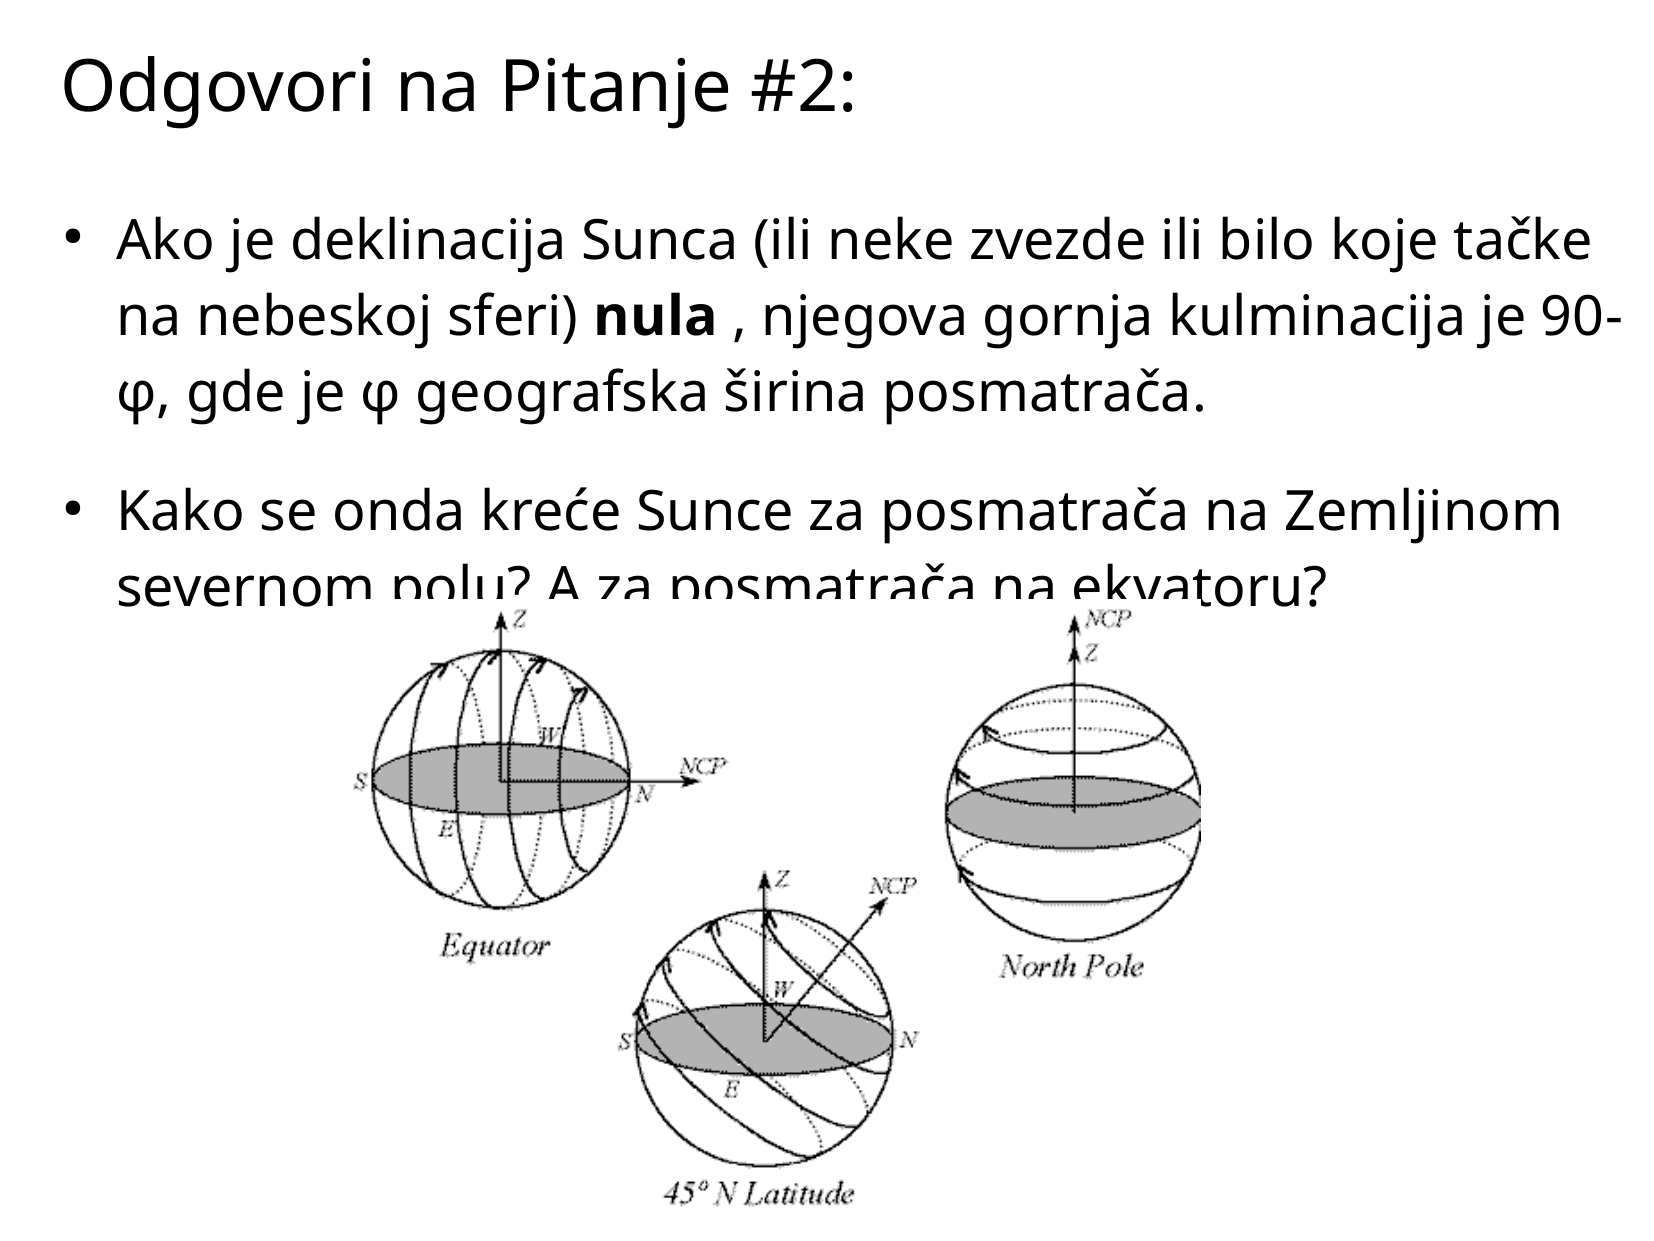

# Odgovori na Pitanje #2:
Ako je deklinacija Sunca (ili neke zvezde ili bilo koje tačke na nebeskoj sferi) nula , njegova gornja kulminacija je 90-φ, gde je φ geografska širina posmatrača.
Kako se onda kreće Sunce za posmatrača na Zemljinom severnom polu? A za posmatrača na ekvatoru?